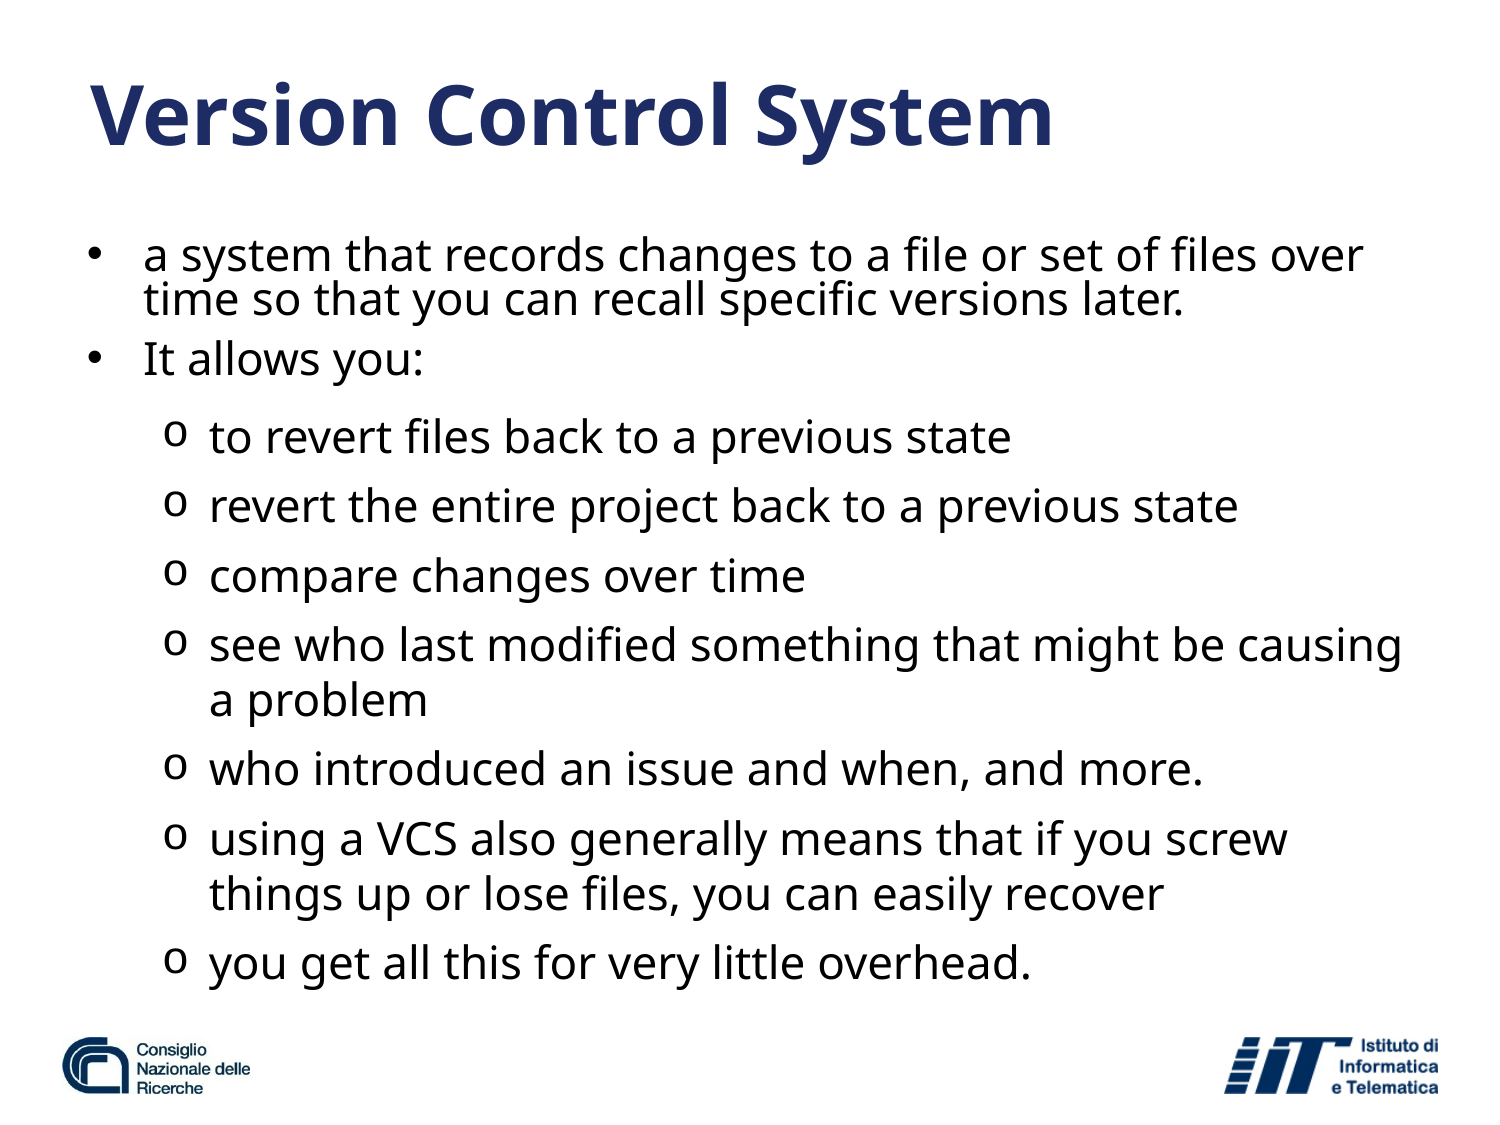

# Version Control System
a system that records changes to a file or set of files over time so that you can recall specific versions later.
It allows you:
to revert files back to a previous state
revert the entire project back to a previous state
compare changes over time
see who last modified something that might be causing a problem
who introduced an issue and when, and more.
using a VCS also generally means that if you screw things up or lose files, you can easily recover
you get all this for very little overhead.